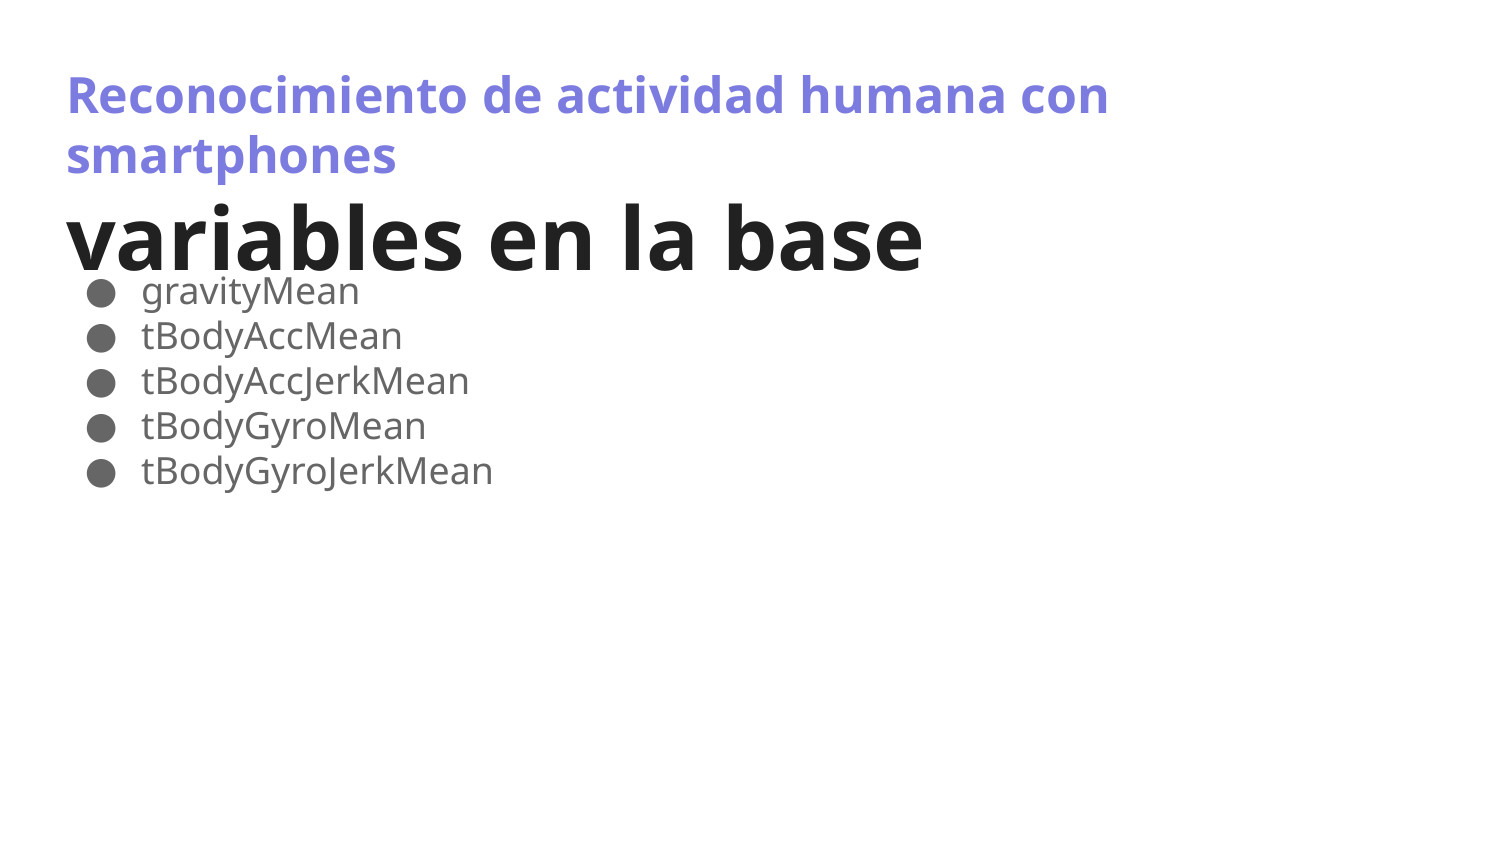

Reconocimiento de actividad humana con smartphones
variables en la base
# gravityMean
tBodyAccMean
tBodyAccJerkMean
tBodyGyroMean
tBodyGyroJerkMean